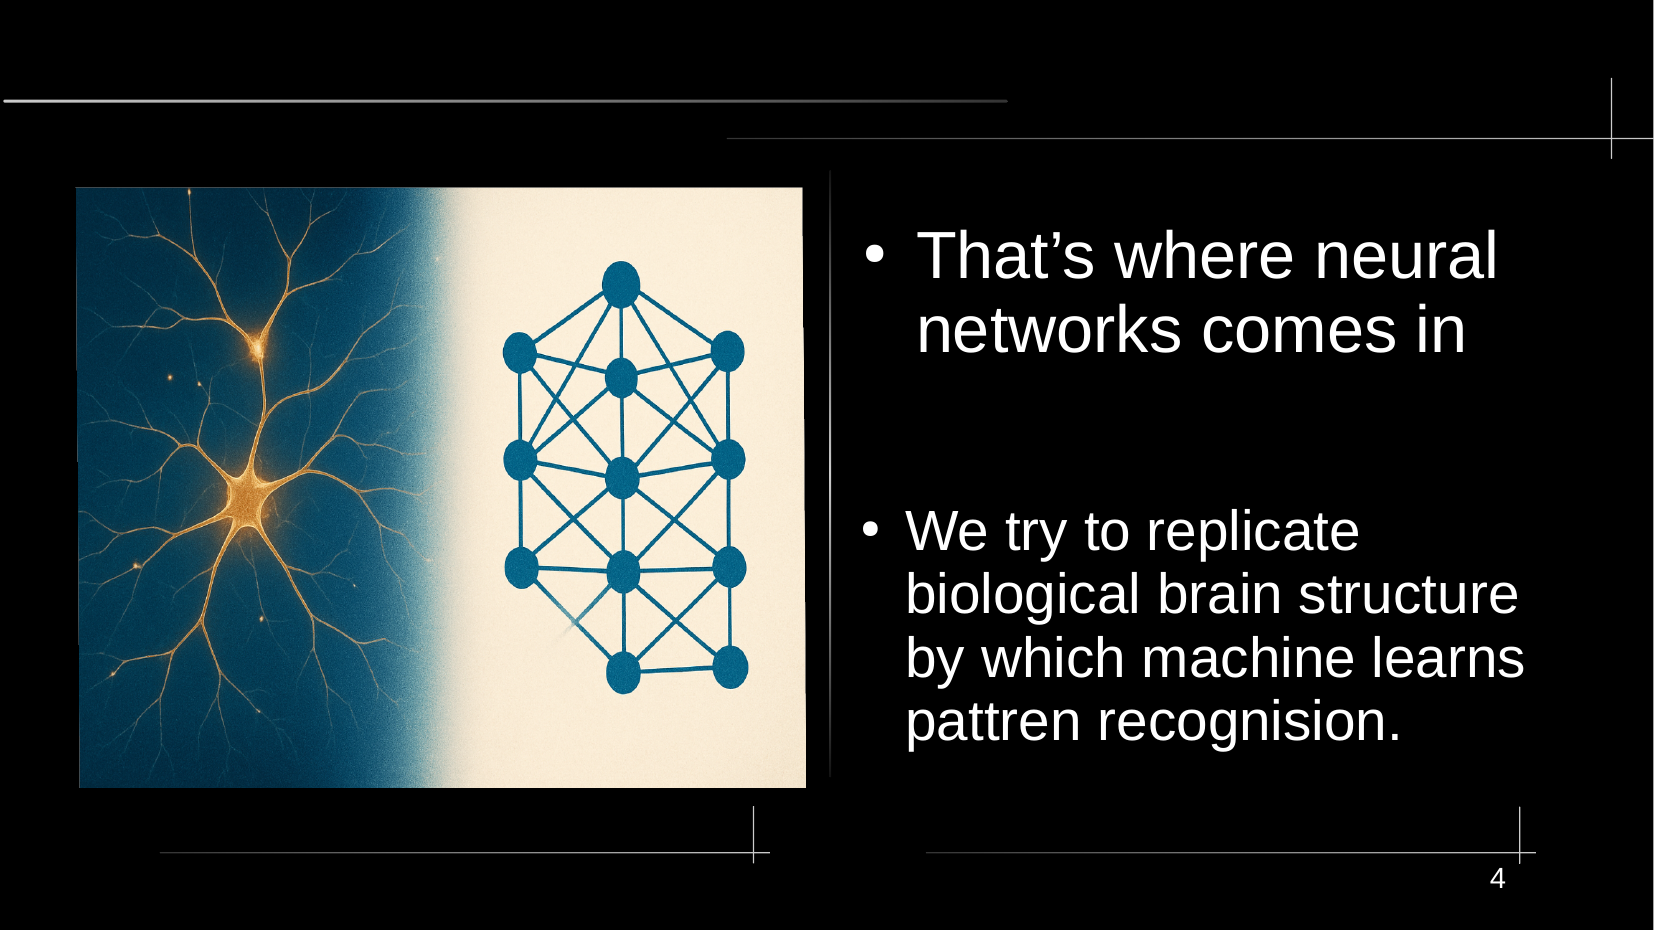

# That’s where neural networks comes in
We try to replicate biological brain structure by which machine learns pattren recognision.
4